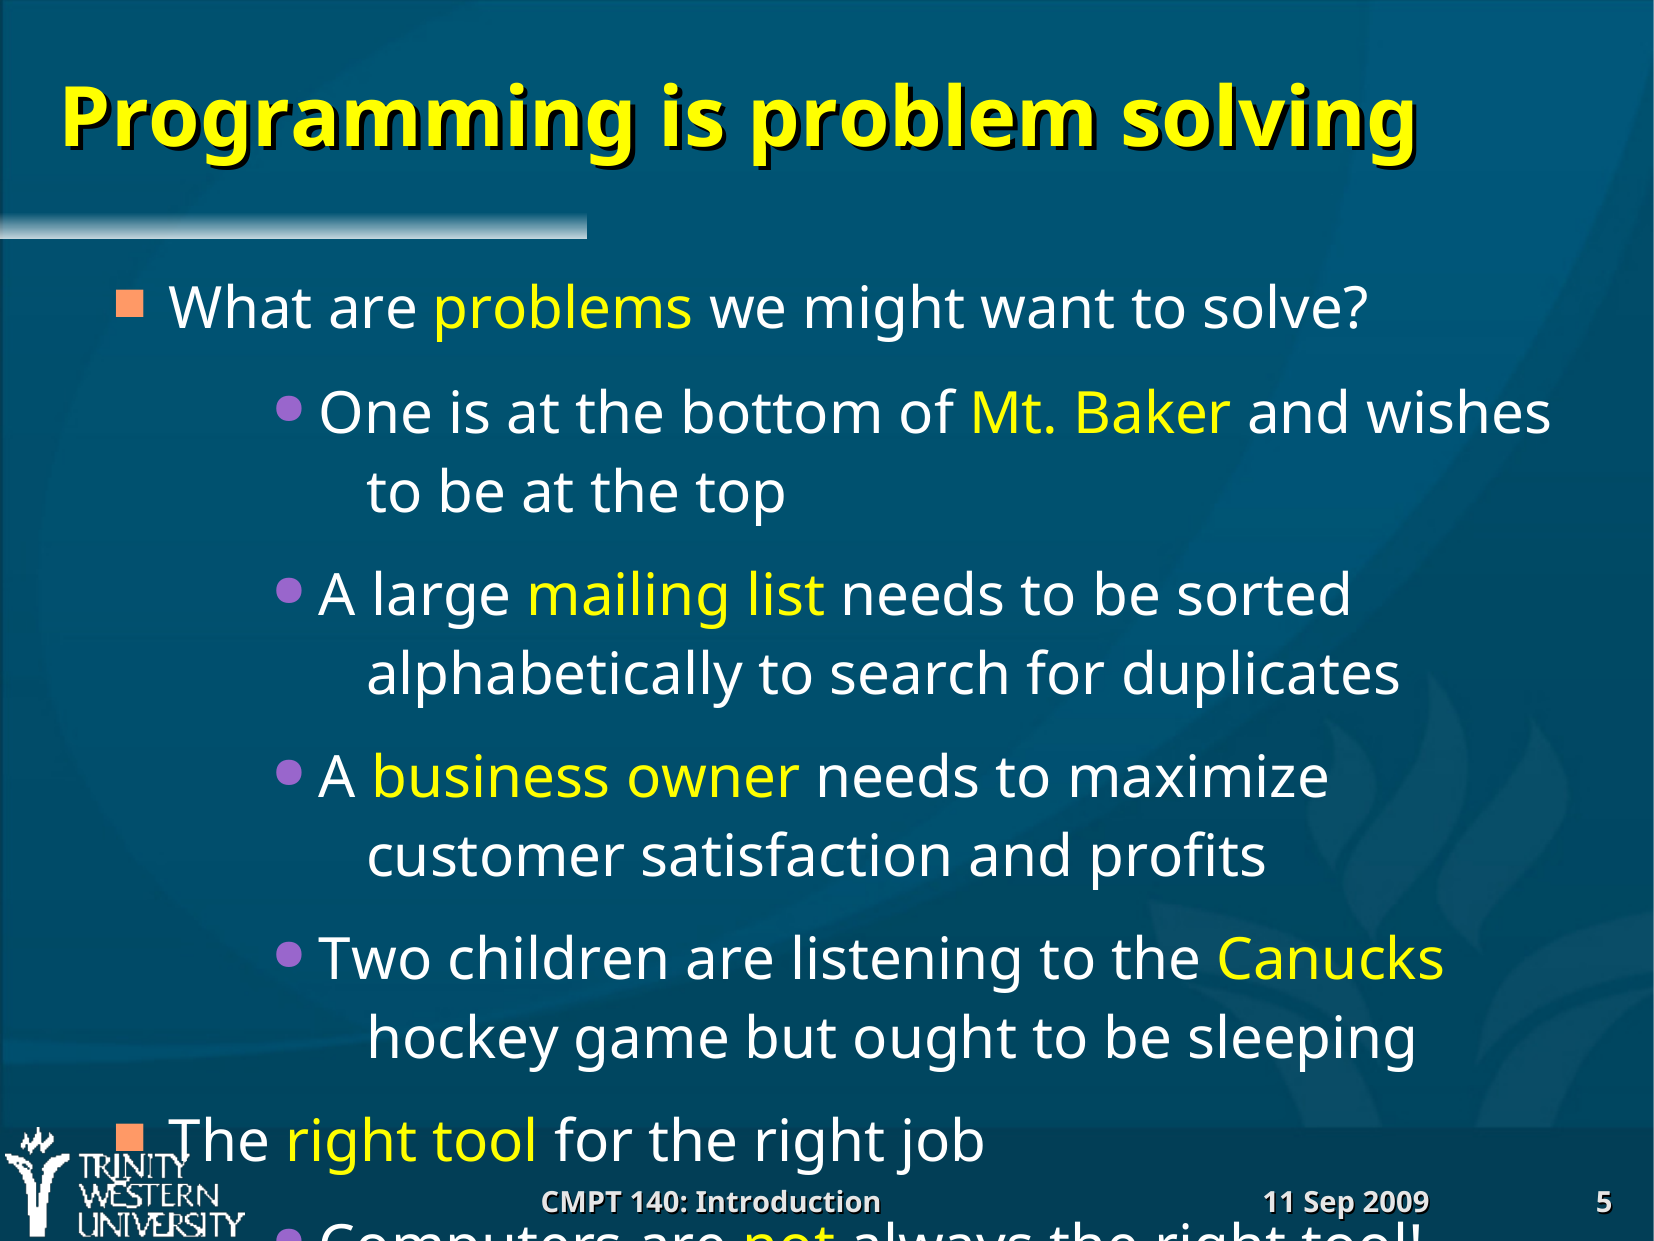

# Programming is problem solving
What are problems we might want to solve?
One is at the bottom of Mt. Baker and wishes to be at the top
A large mailing list needs to be sorted alphabetically to search for duplicates
A business owner needs to maximize customer satisfaction and profits
Two children are listening to the Canucks hockey game but ought to be sleeping
The right tool for the right job
Computers are not always the right tool!
CMPT 140: Introduction
11 Sep 2009
5